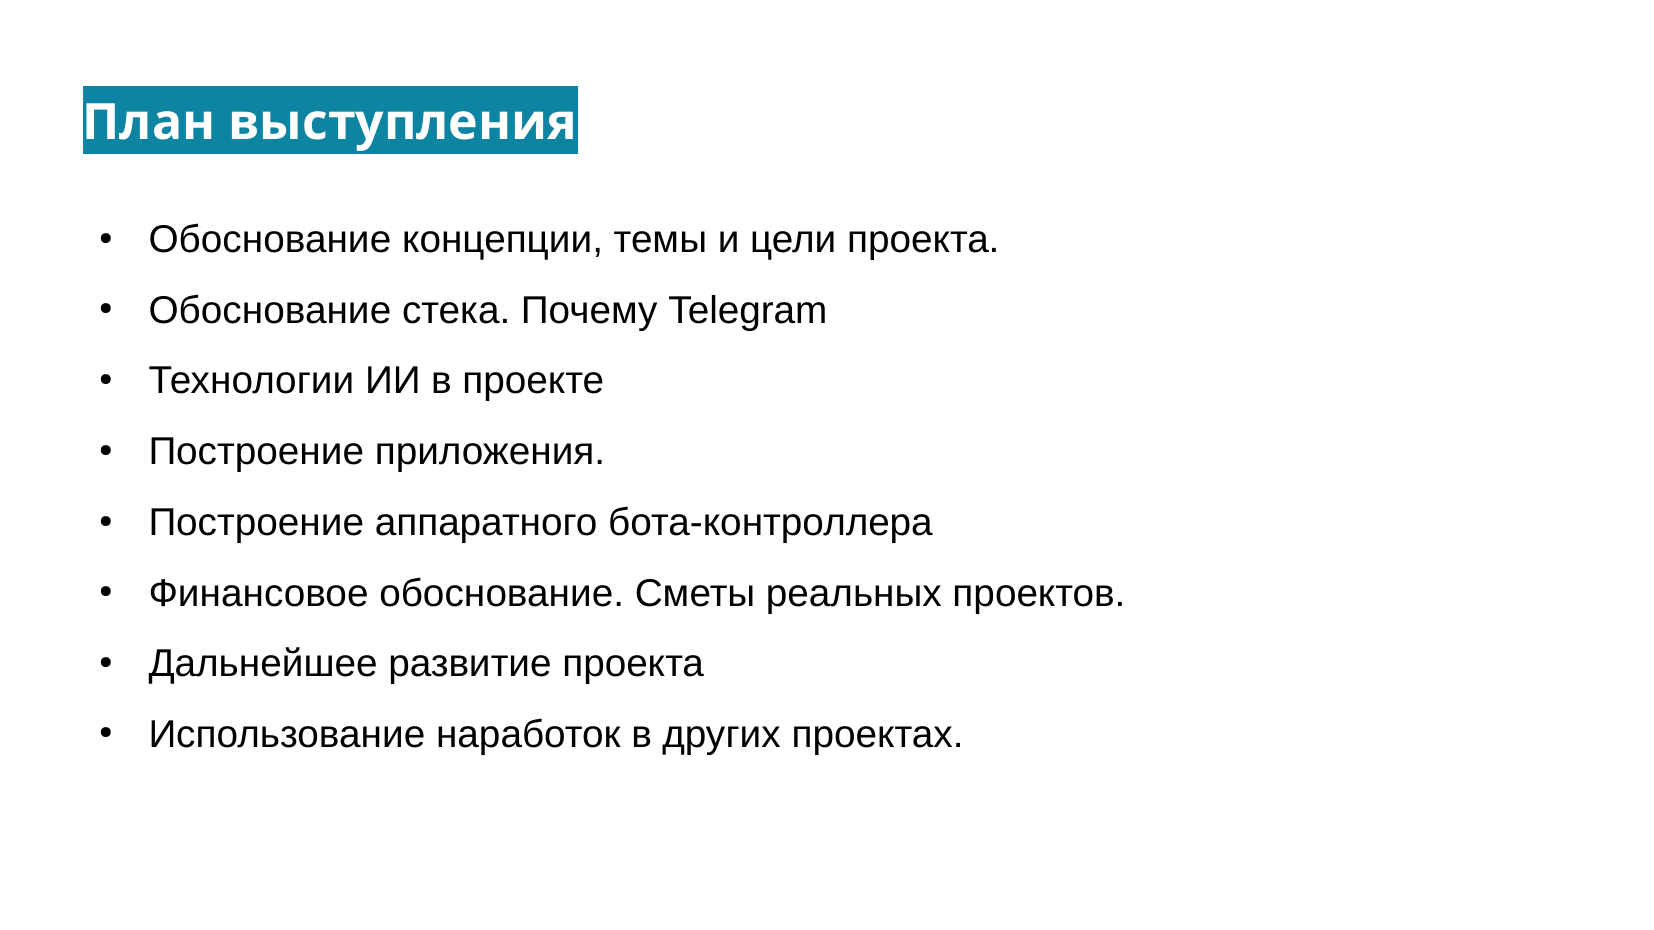

# План выступления
Обоснование концепции, темы и цели проекта.
Обоснование стека. Почему Telegram
Технологии ИИ в проекте
Построение приложения.
Построение аппаратного бота-контроллера
Финансовое обоснование. Сметы реальных проектов.
Дальнейшее развитие проекта
Использование наработок в других проектах.